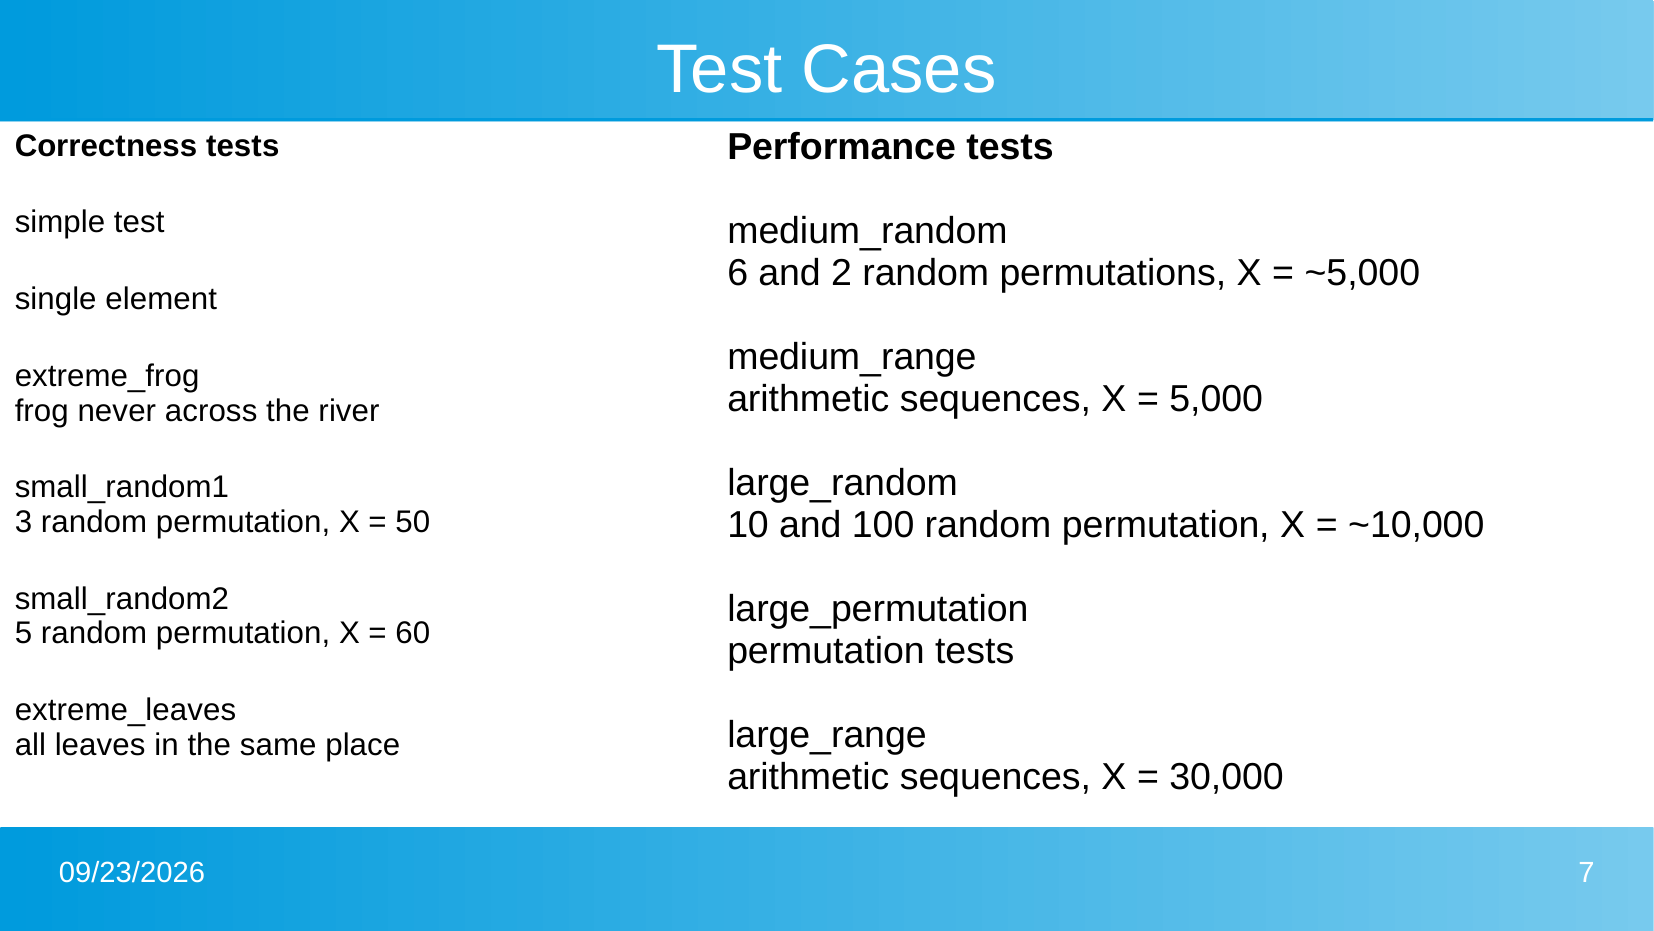

# Test Cases
Performance tests
medium_random
6 and 2 random permutations, X = ~5,000
medium_range
arithmetic sequences, X = 5,000
large_random
10 and 100 random permutation, X = ~10,000
large_permutation
permutation tests
large_range
arithmetic sequences, X = 30,000
Correctness tests
simple test
single element
extreme_frog
frog never across the river
small_random1
3 random permutation, X = 50
small_random2
5 random permutation, X = 60
extreme_leaves
all leaves in the same place
7